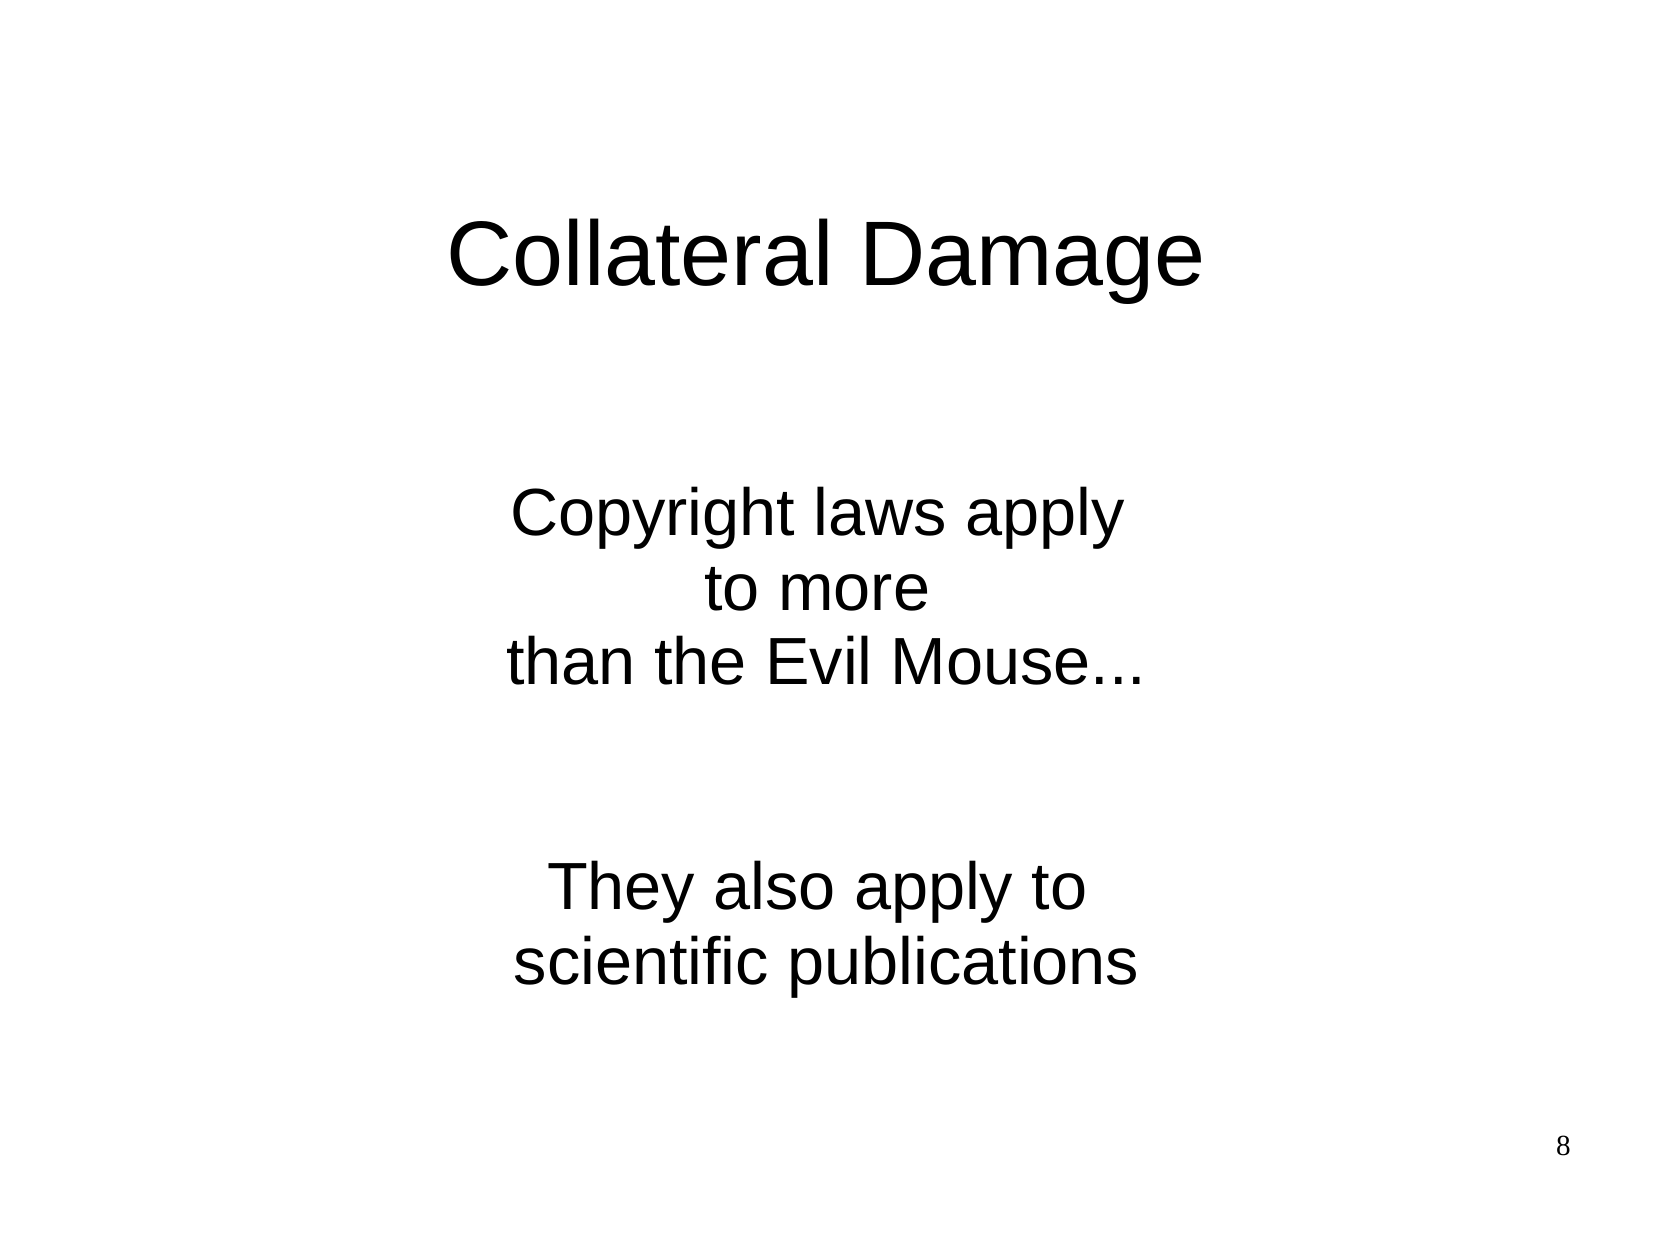

# Collateral Damage
Copyright laws apply
to more
than the Evil Mouse...
They also apply to
scientific publications
8